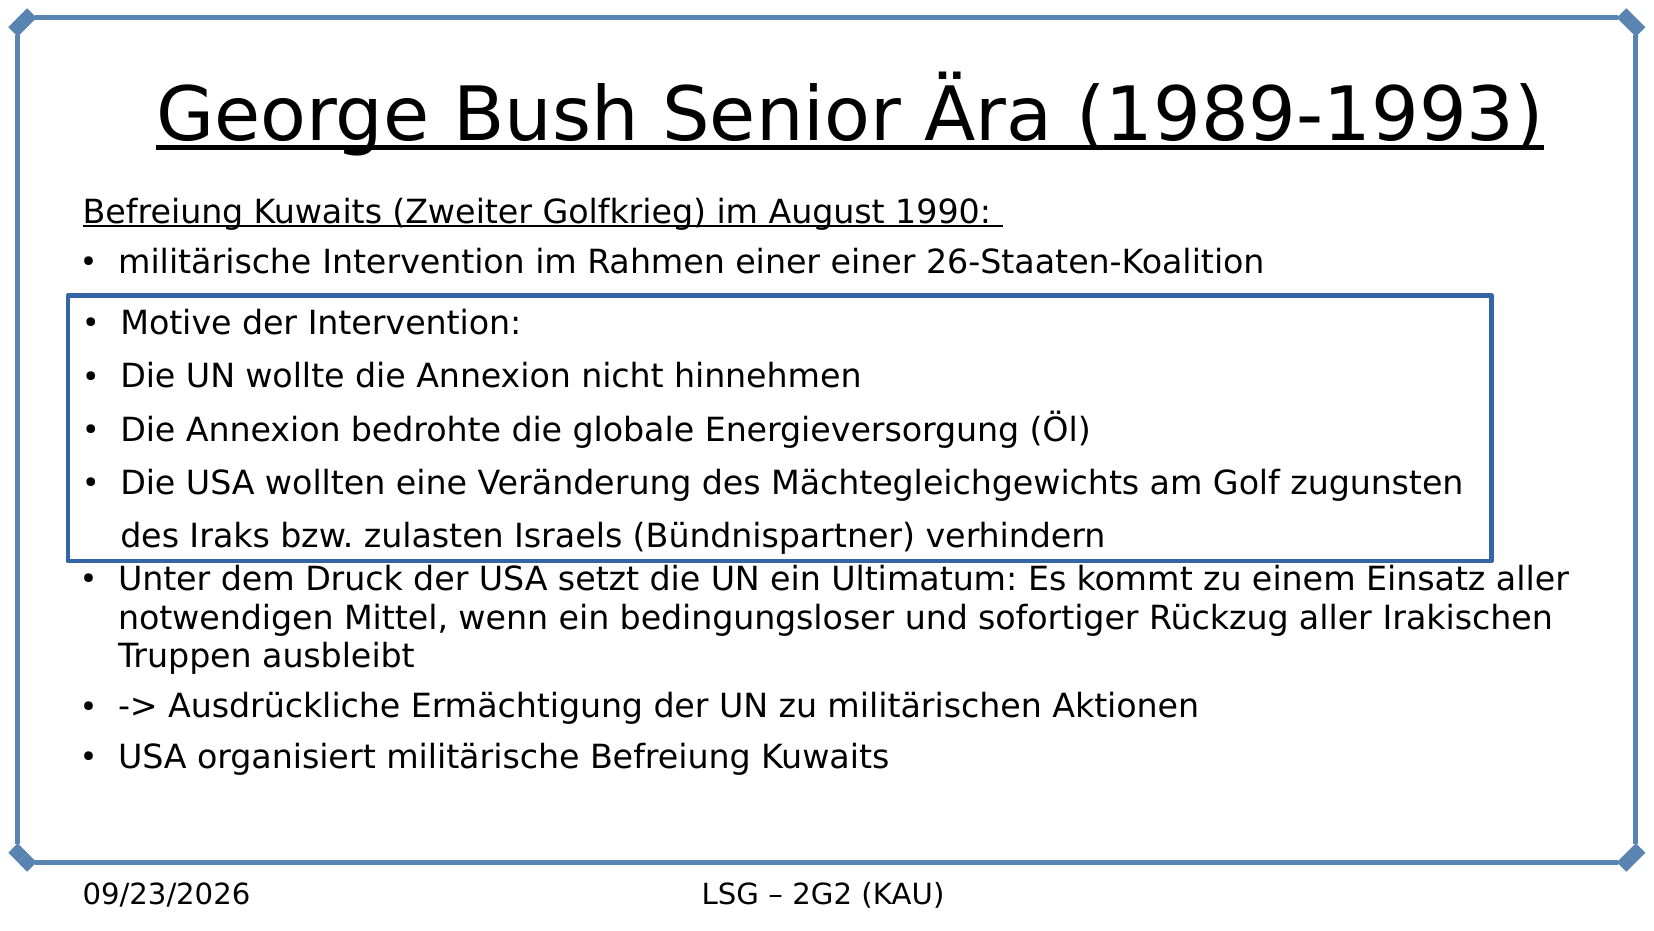

# George Bush Senior Ära (1989-1993)
Befreiung Kuwaits (Zweiter Golfkrieg) im August 1990:
militärische Intervention im Rahmen einer einer 26-Staaten-Koalition
Unter dem Druck der USA setzt die UN ein Ultimatum: Es kommt zu einem Einsatz aller notwendigen Mittel, wenn ein bedingungsloser und sofortiger Rückzug aller Irakischen Truppen ausbleibt
-> Ausdrückliche Ermächtigung der UN zu militärischen Aktionen
USA organisiert militärische Befreiung Kuwaits
Motive der Intervention:
Die UN wollte die Annexion nicht hinnehmen
Die Annexion bedrohte die globale Energieversorgung (Öl)
Die USA wollten eine Veränderung des Mächtegleichgewichts am Golf zugunsten
des Iraks bzw. zulasten Israels (Bündnispartner) verhindern